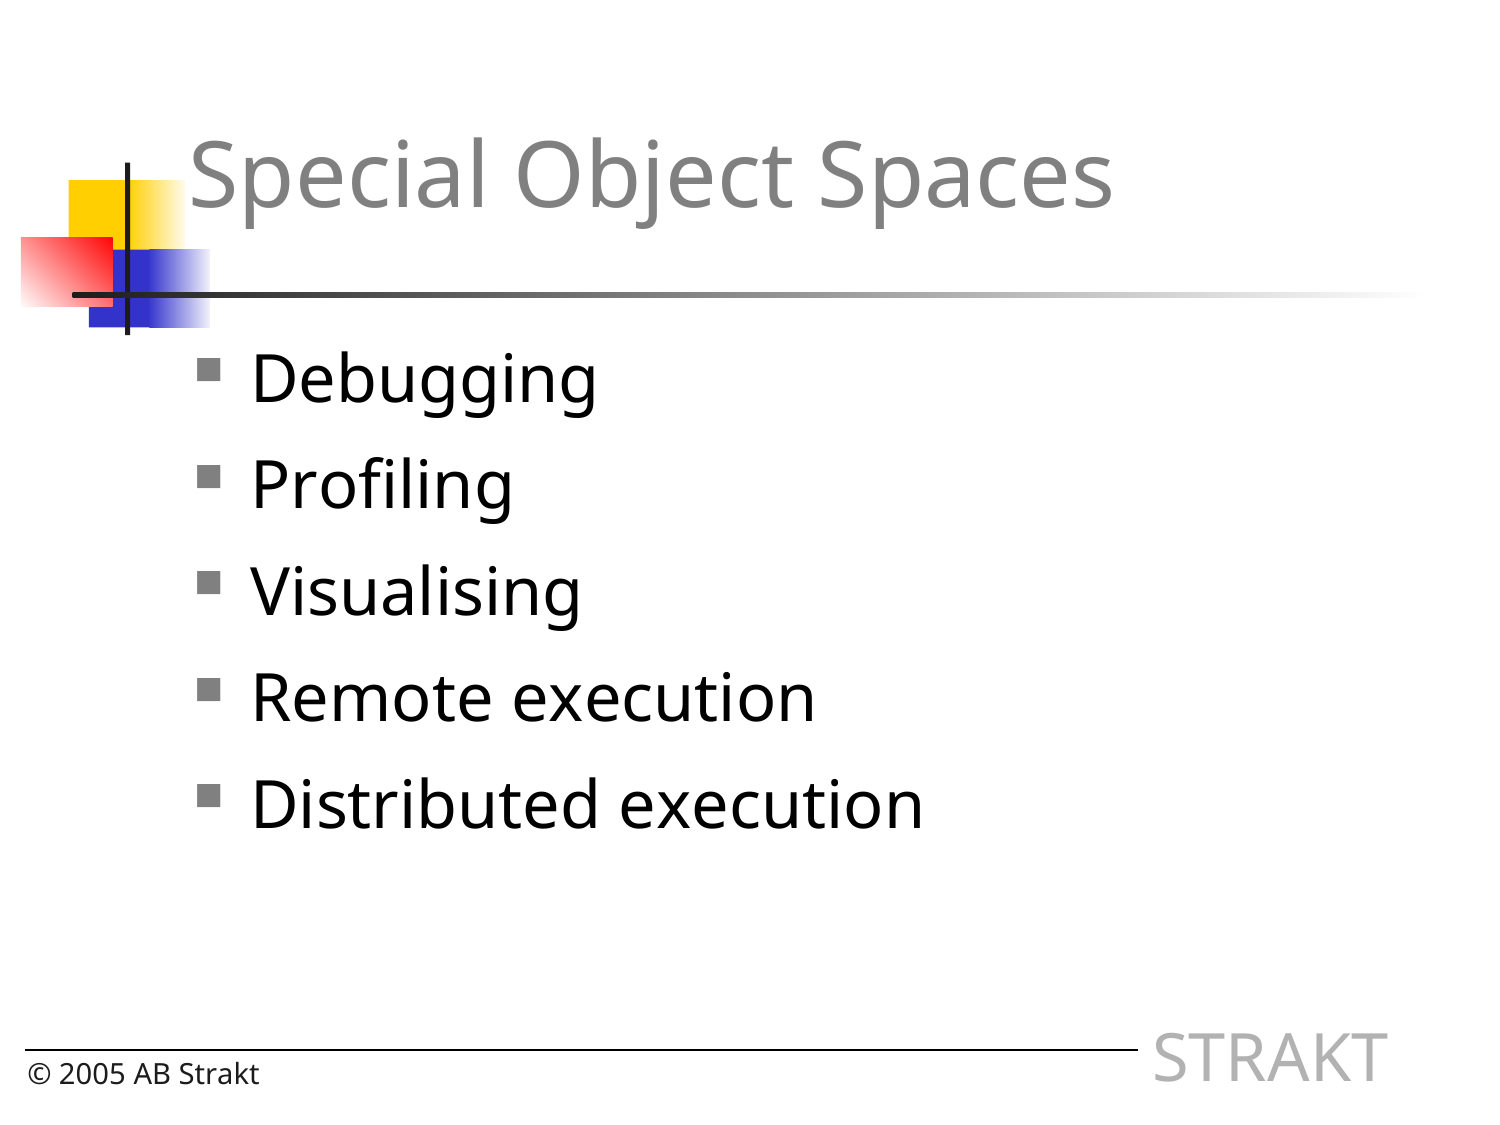

# Special Object Spaces
Debugging
Profiling
Visualising
Remote execution
Distributed execution